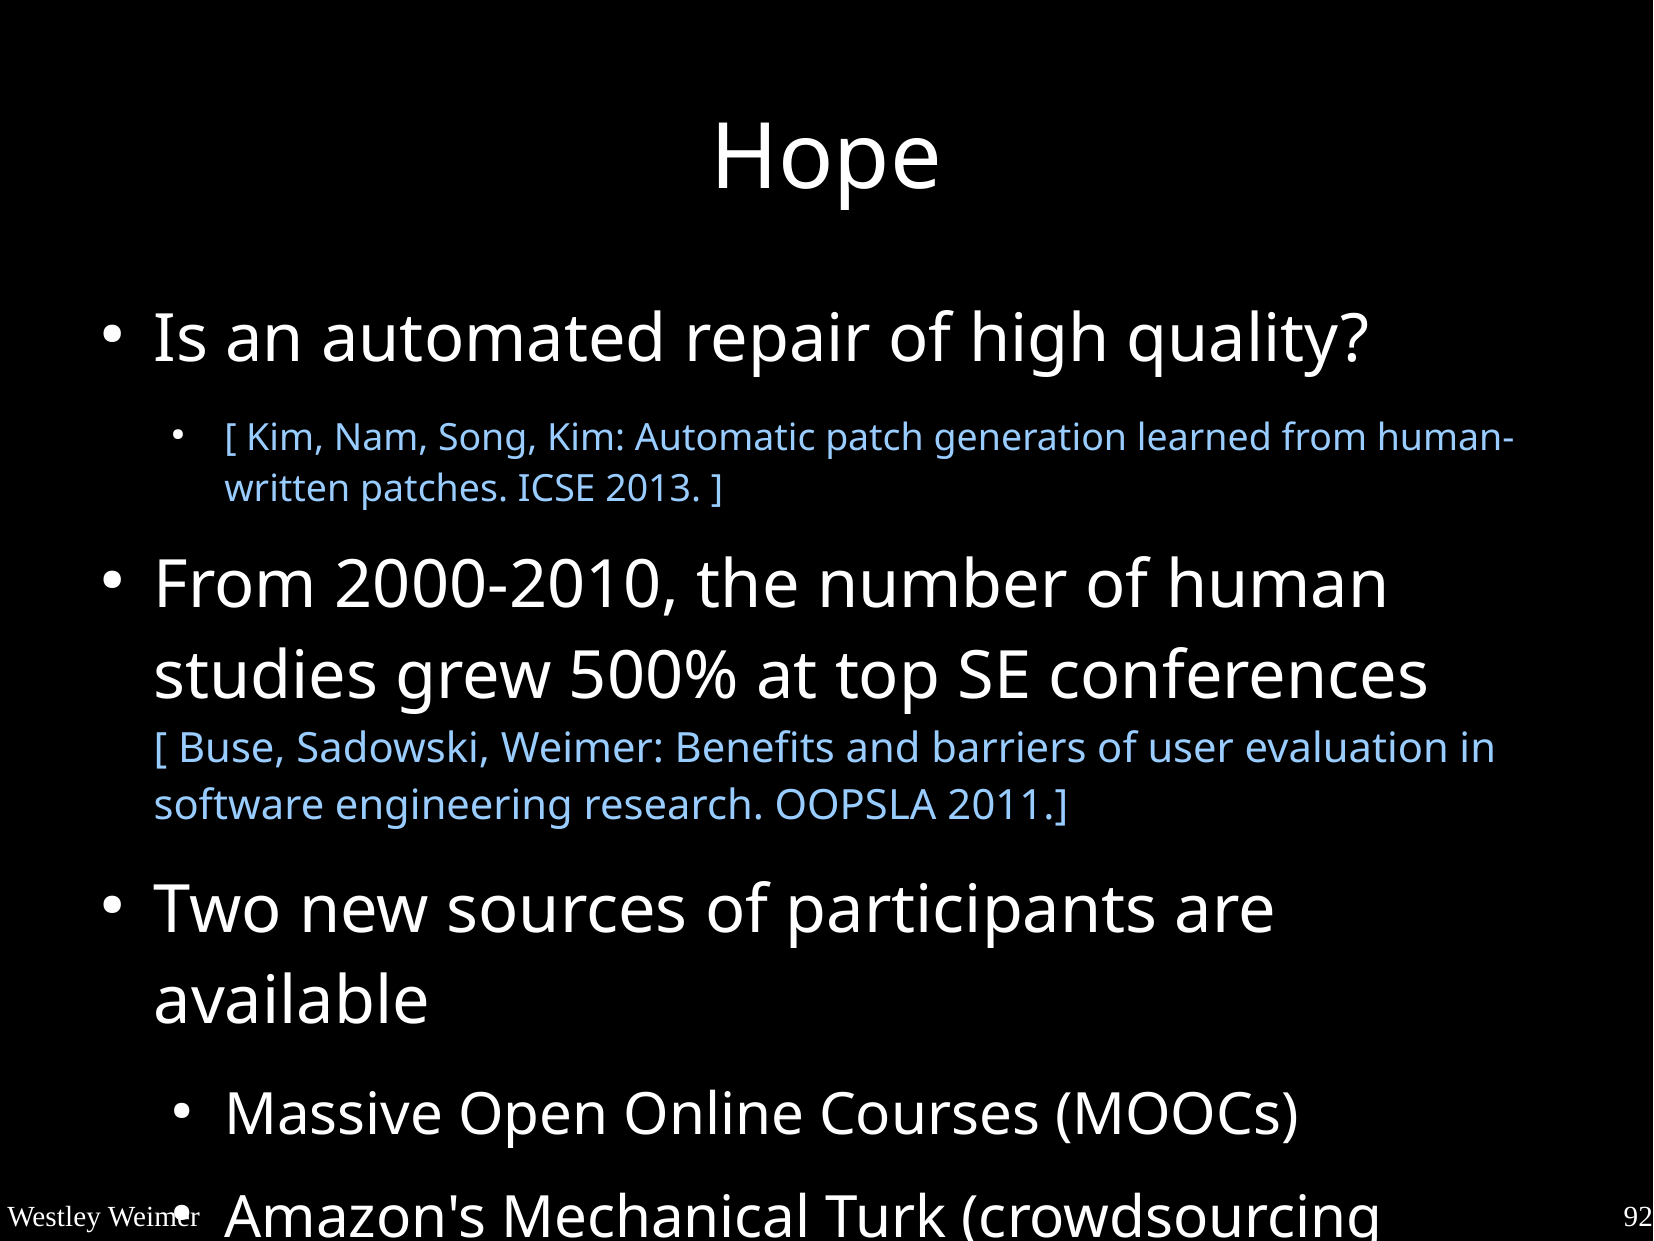

# Hope
Is an automated repair of high quality?
[ Kim, Nam, Song, Kim: Automatic patch generation learned from human-written patches. ICSE 2013. ]
From 2000-2010, the number of human studies grew 500% at top SE conferences [ Buse, Sadowski, Weimer: Benefits and barriers of user evaluation in software engineering research. OOPSLA 2011.]
Two new sources of participants are available
Massive Open Online Courses (MOOCs)
Amazon's Mechanical Turk (crowdsourcing market)
92